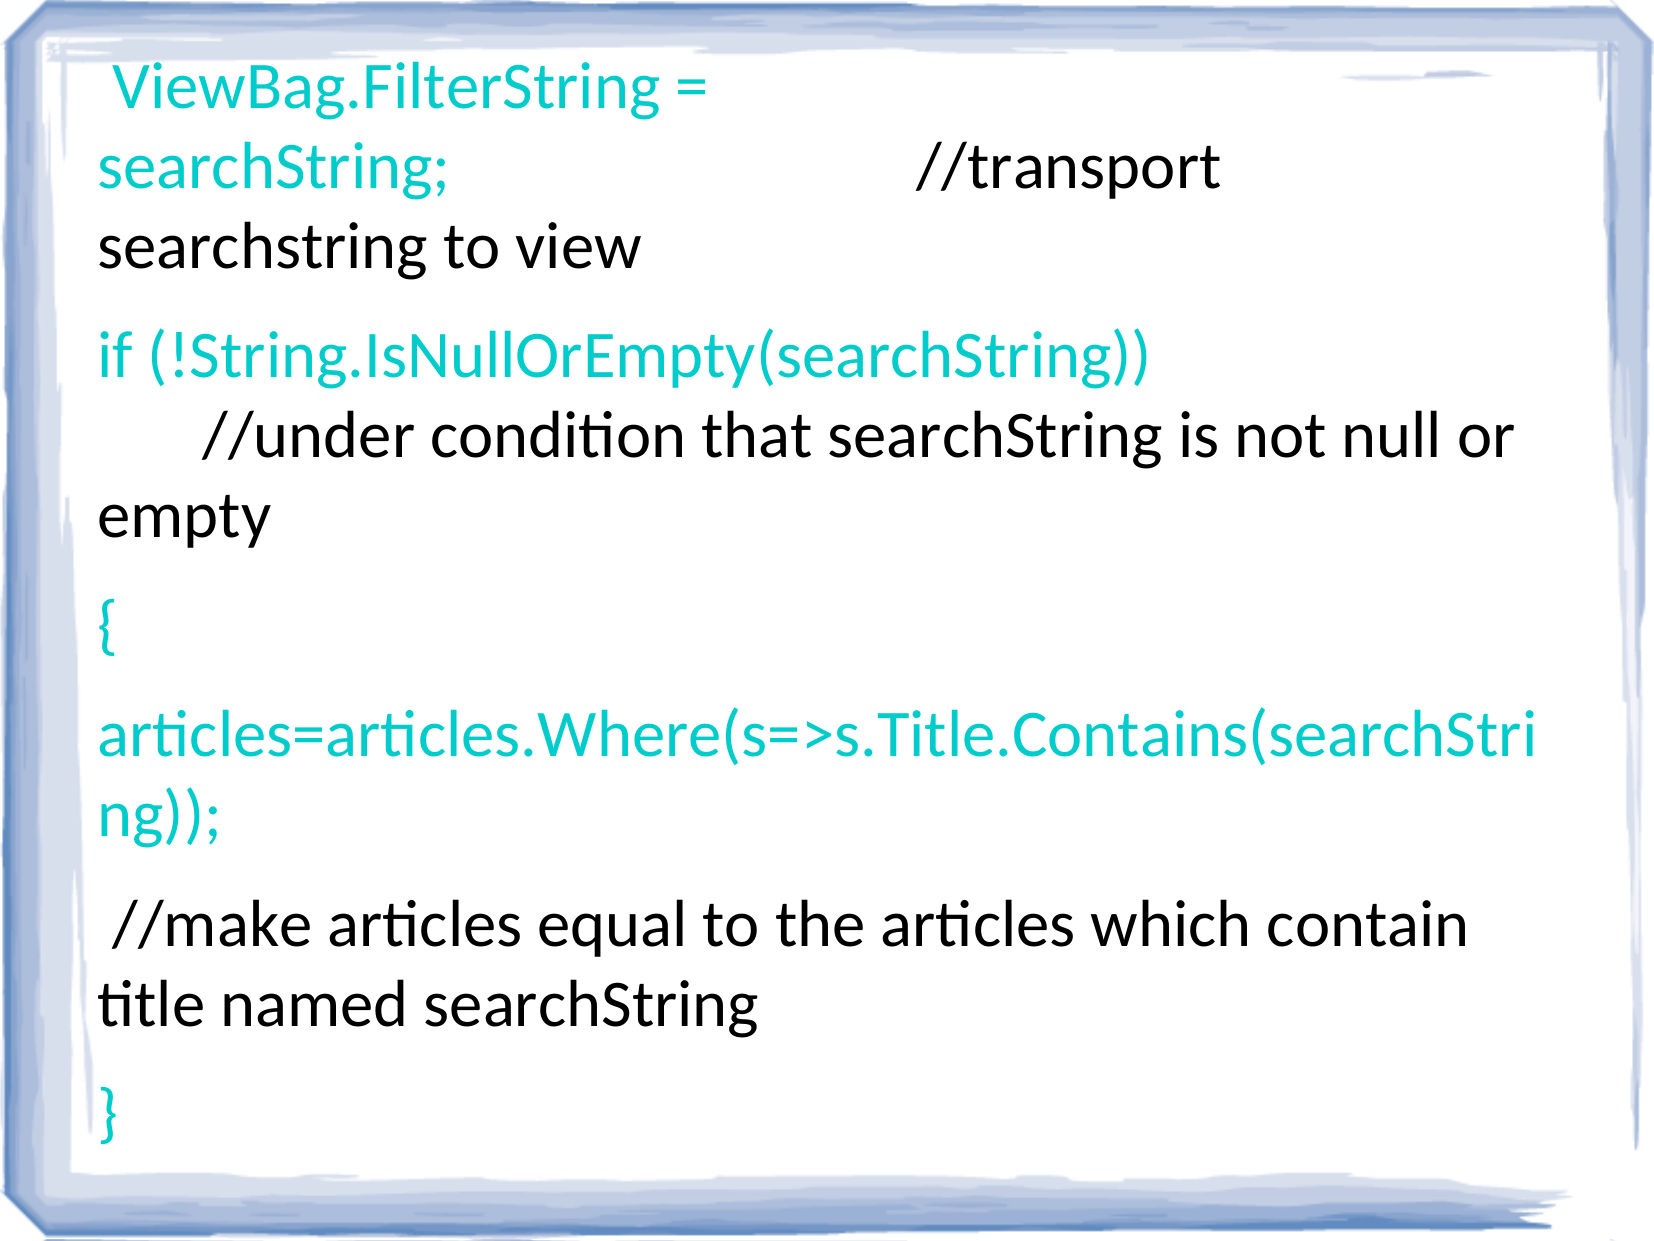

ViewBag.FilterString = searchString; //transport searchstring to view
if (!String.IsNullOrEmpty(searchString)) //under condition that searchString is not null or empty
{
articles=articles.Where(s=>s.Title.Contains(searchString));
 //make articles equal to the articles which contain title named searchString
}
#